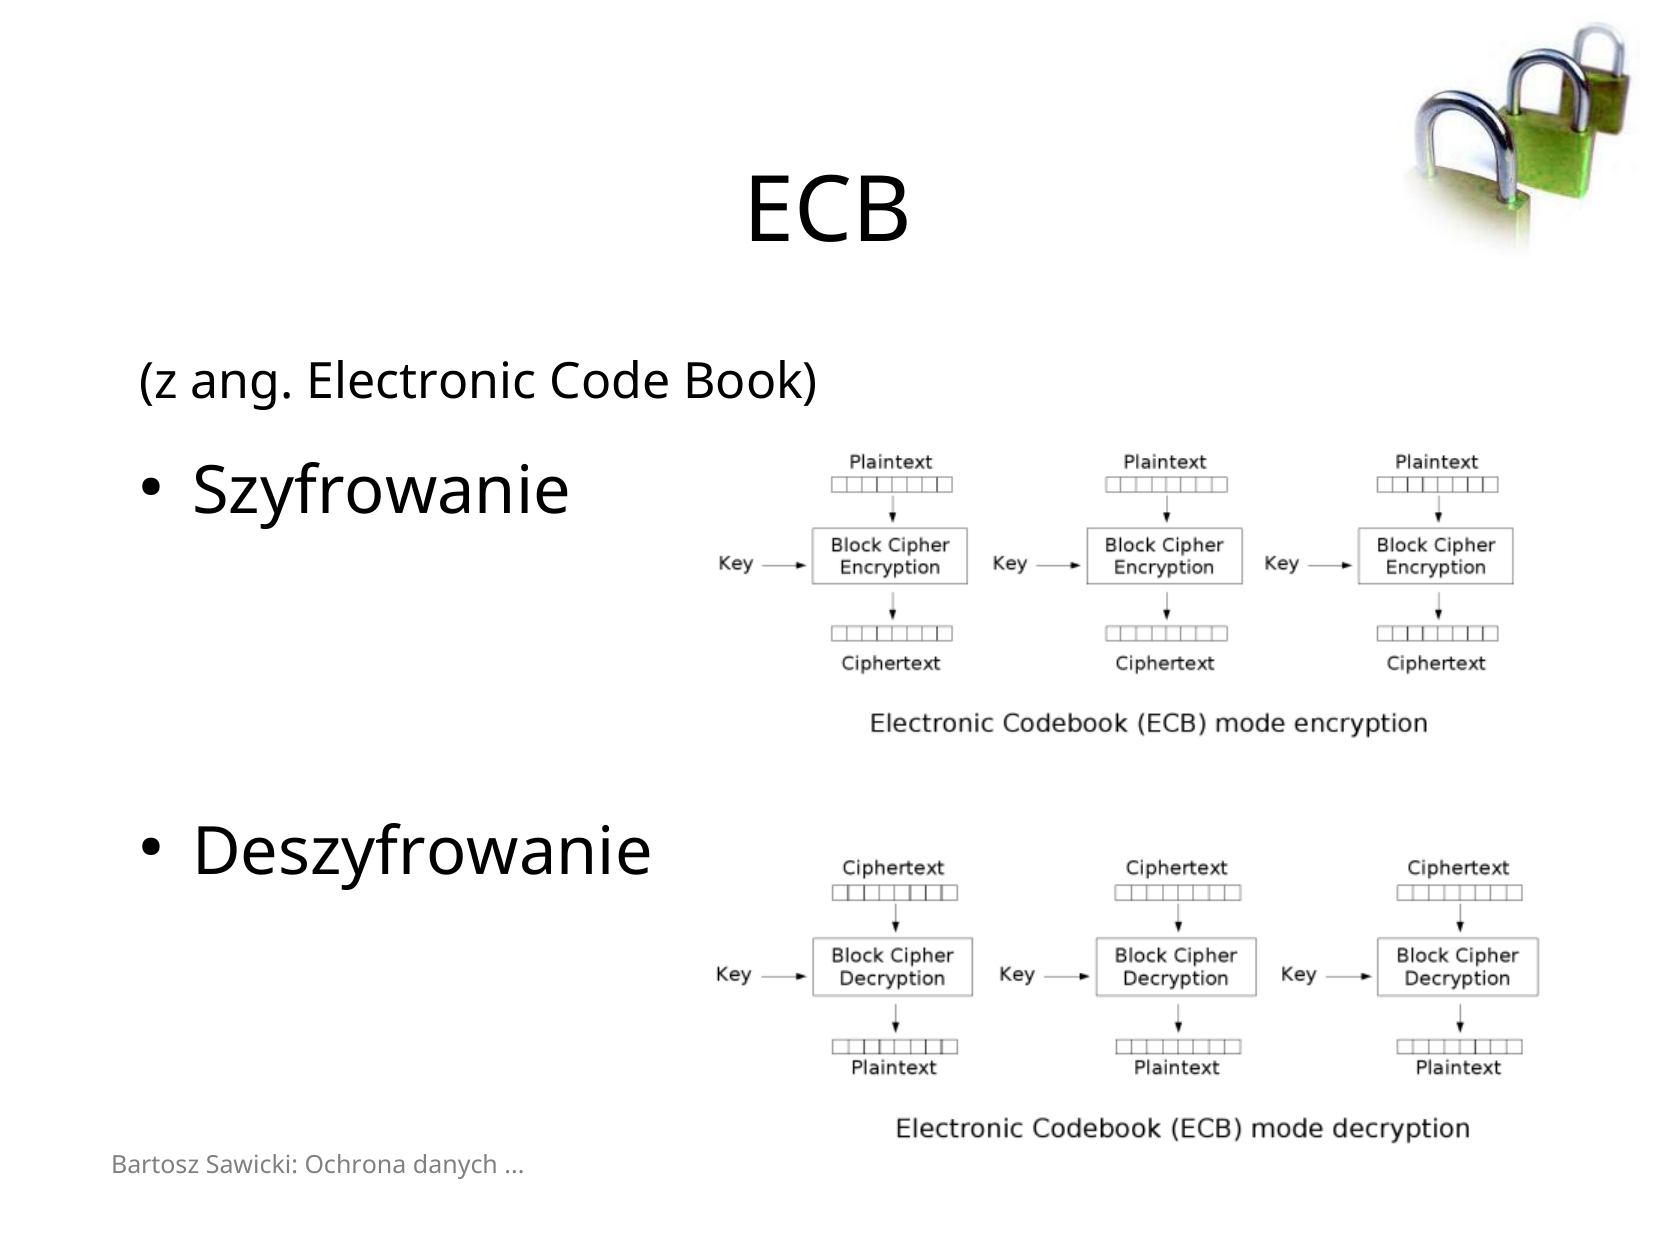

# ECB
(z ang. Electronic Code Book)
Szyfrowanie
Deszyfrowanie